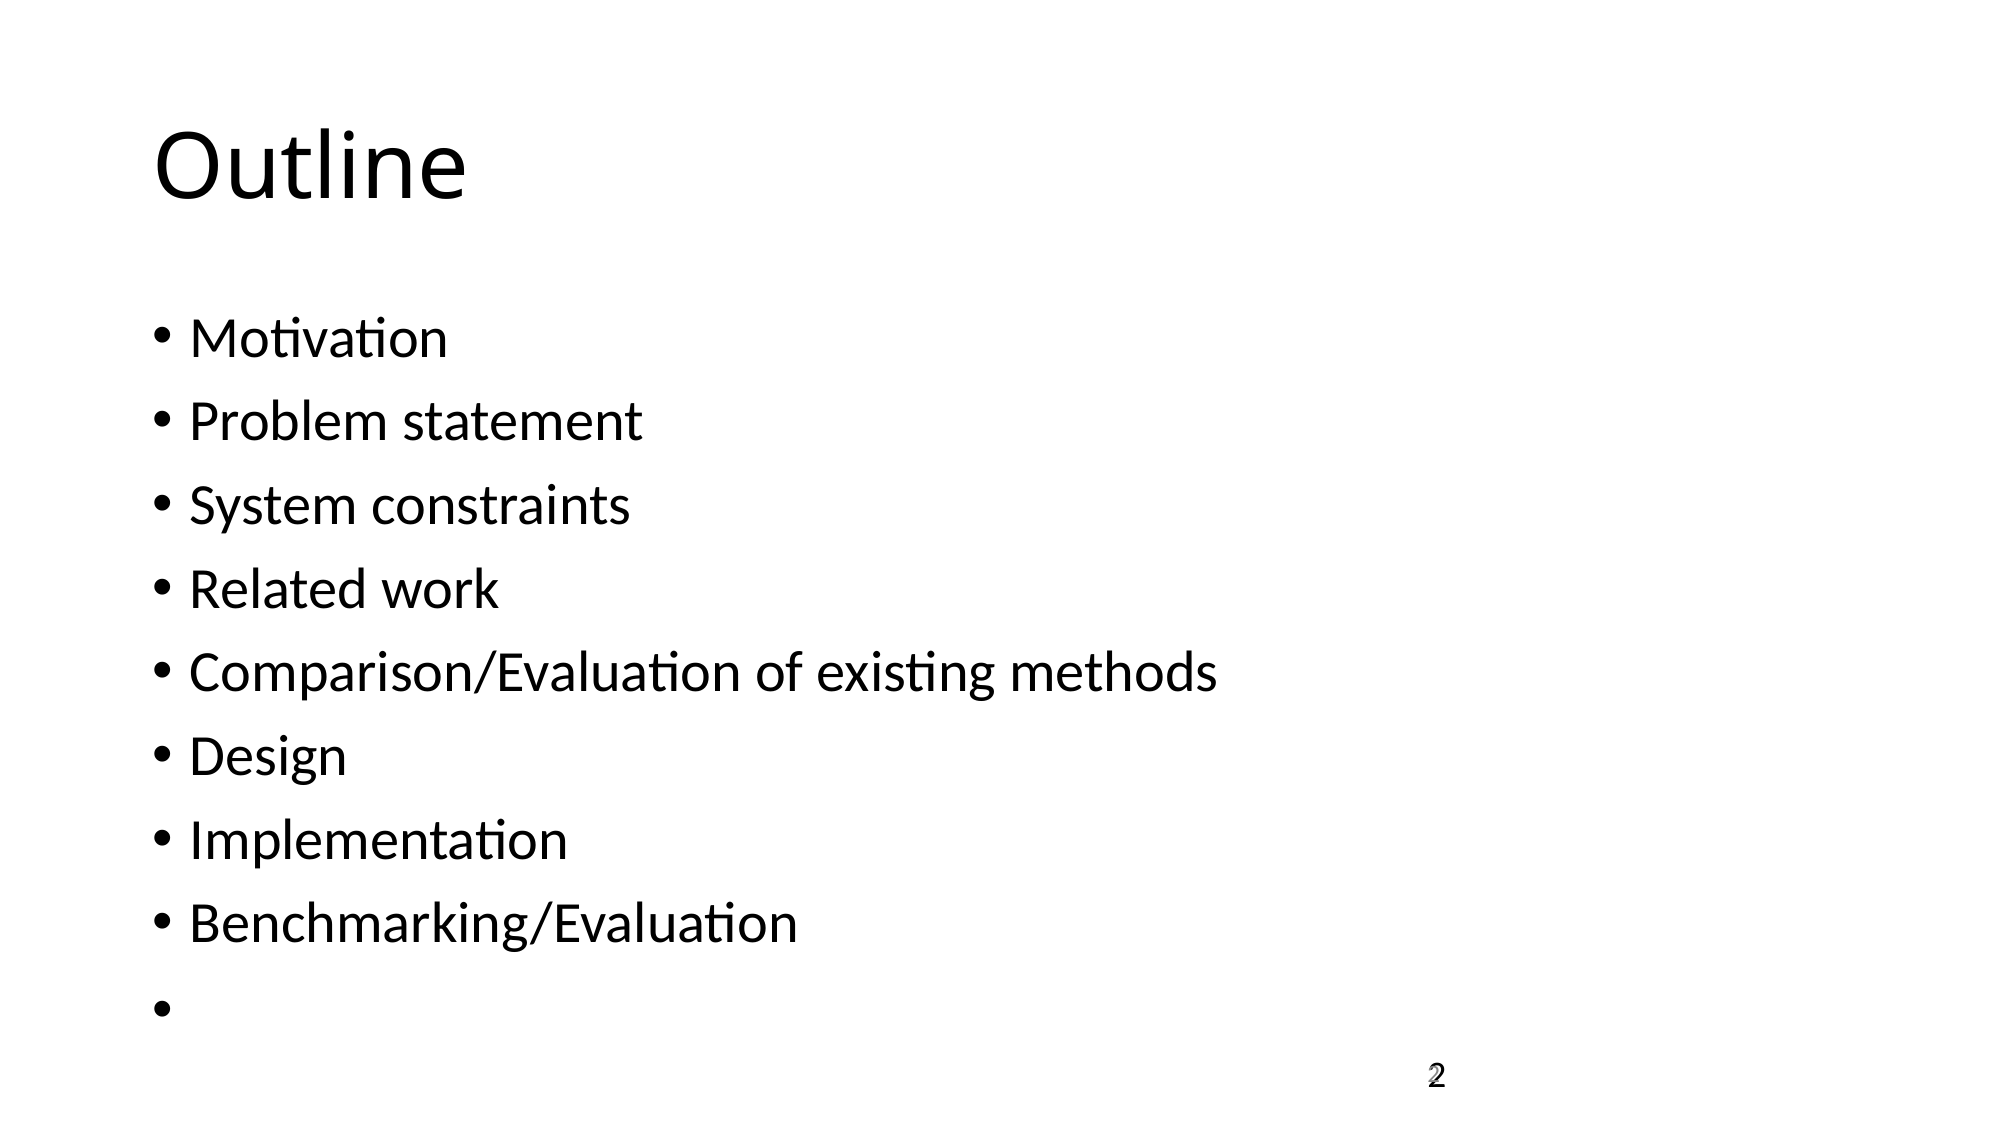

# Outline
Motivation
Problem statement
System constraints
Related work
Comparison/Evaluation of existing methods
Design
Implementation
Benchmarking/Evaluation